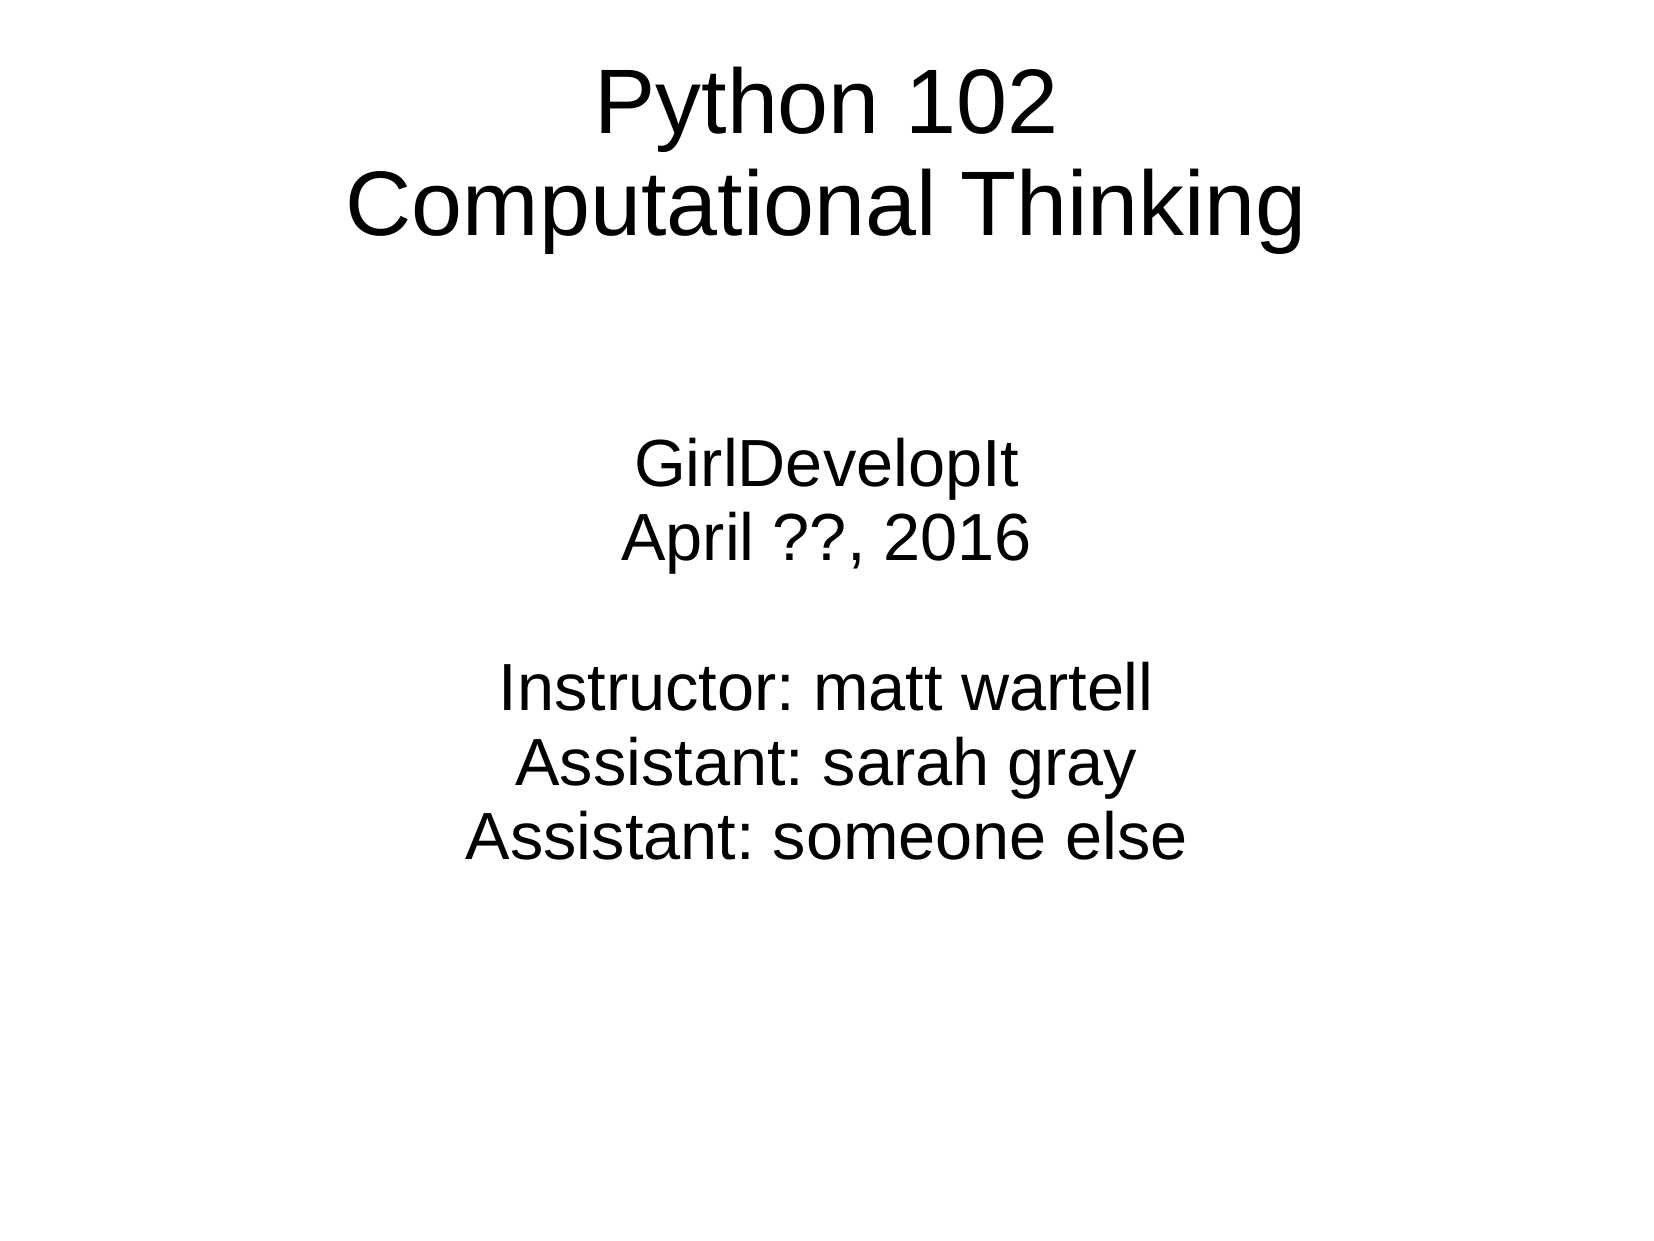

# Python 102 Computational Thinking
GirlDevelopIt
April ??, 2016
Instructor: matt wartell
Assistant: sarah gray
Assistant: someone else